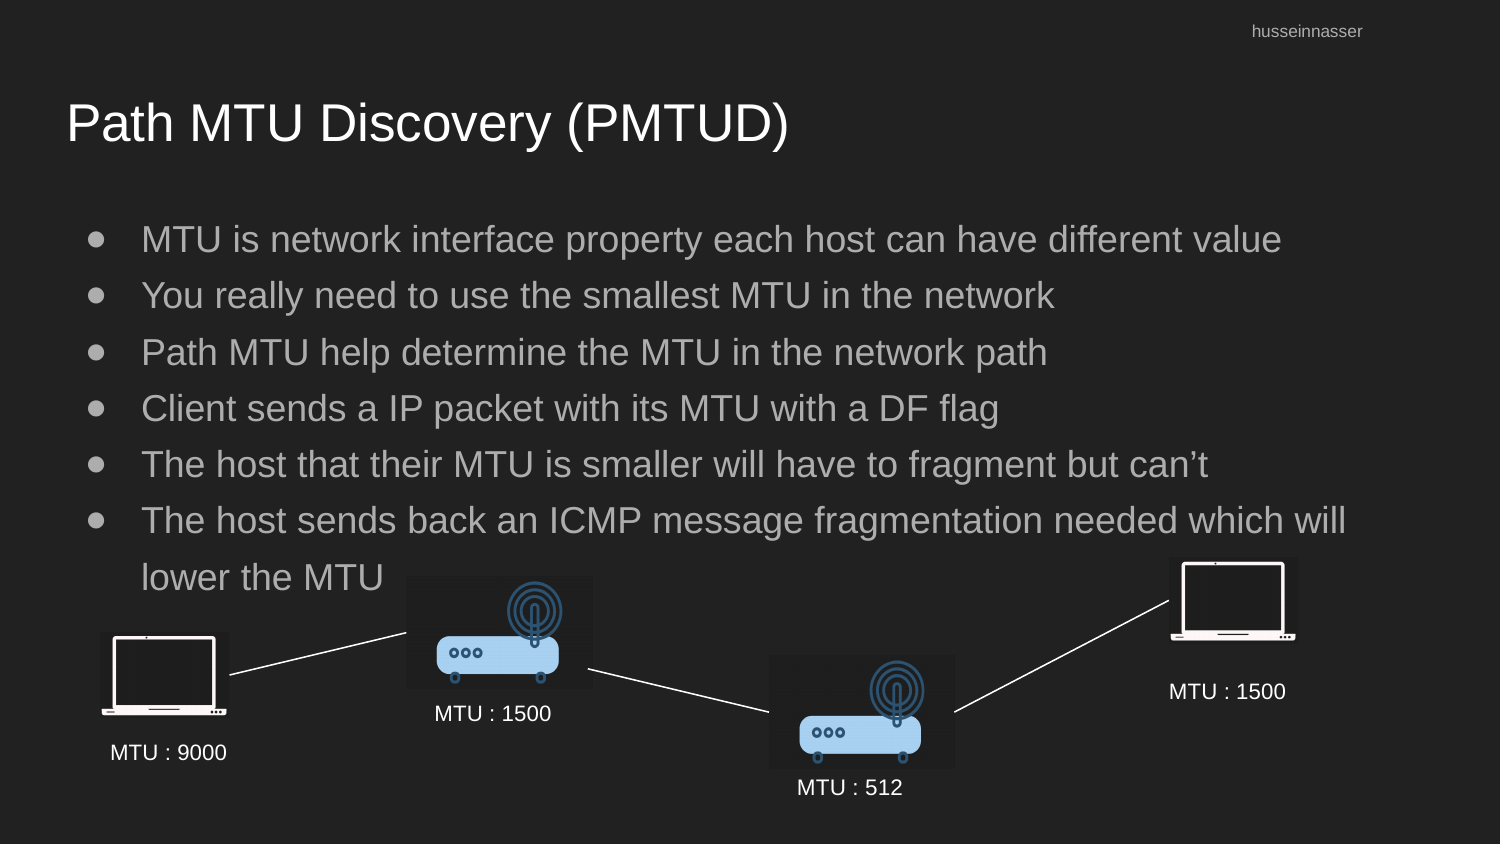

husseinnasser
# Path MTU Discovery (PMTUD)
MTU is network interface property each host can have different value
You really need to use the smallest MTU in the network
Path MTU help determine the MTU in the network path
Client sends a IP packet with its MTU with a DF flag
The host that their MTU is smaller will have to fragment but can’t
The host sends back an ICMP message fragmentation needed which will lower the MTU
MTU : 1500
MTU : 1500
MTU : 9000
MTU : 512